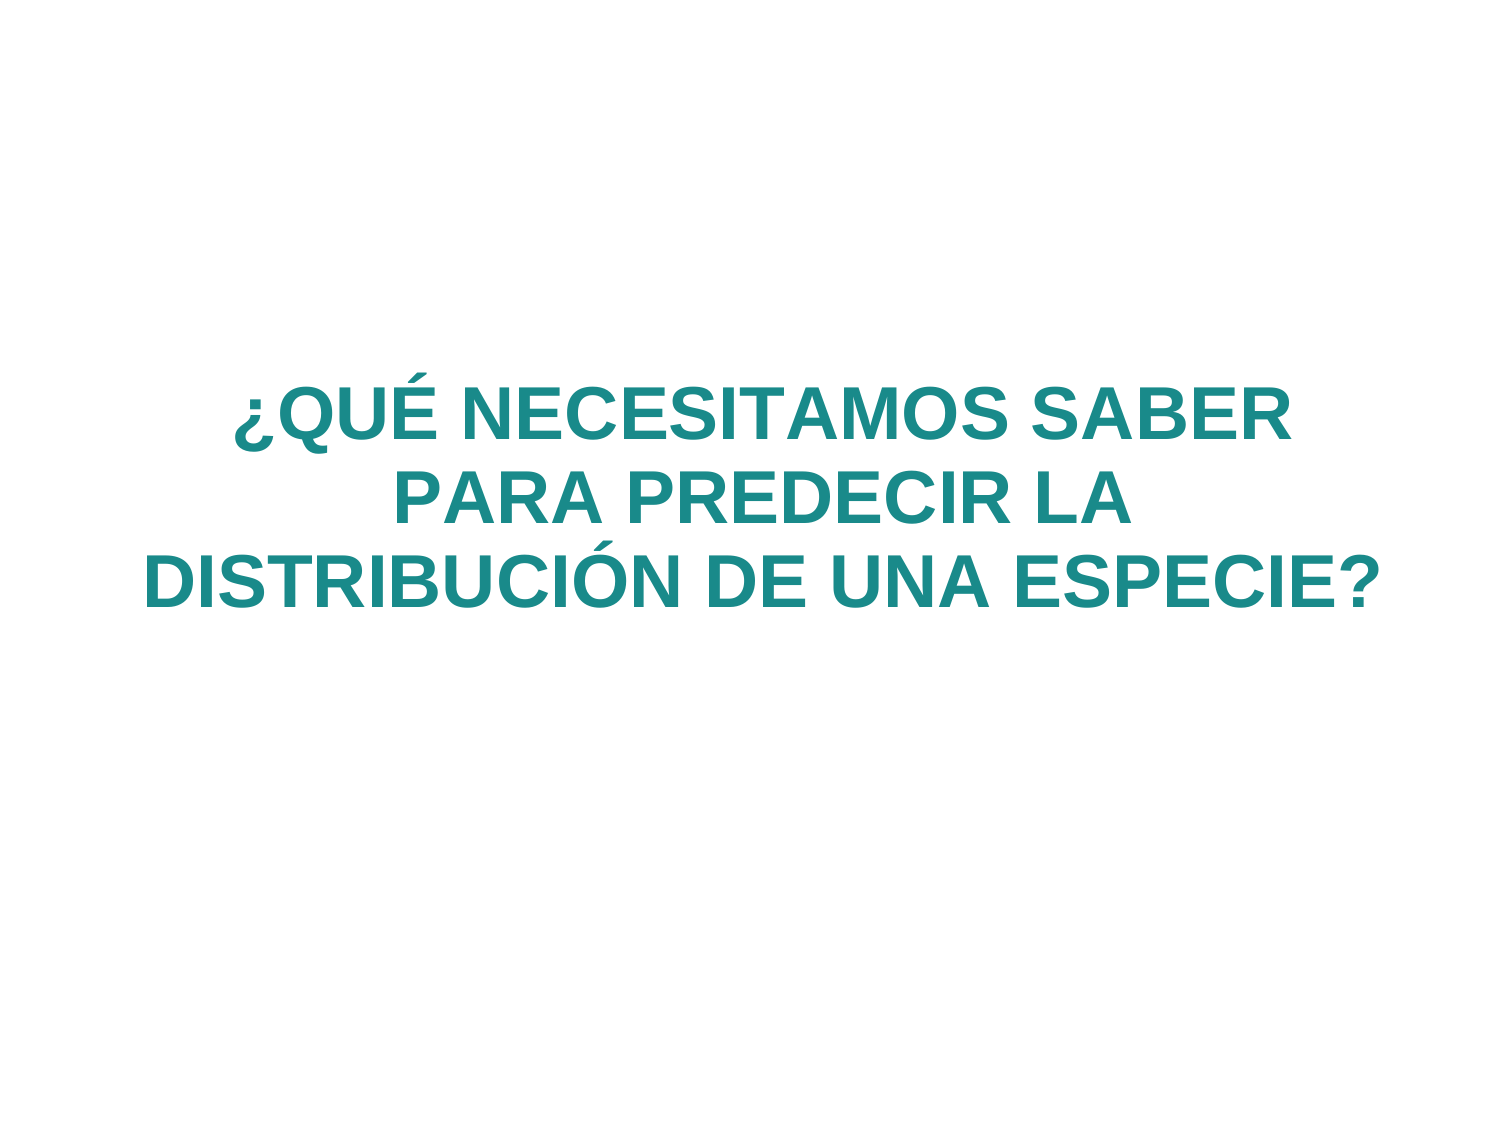

# ¿QUÉ NECESITAMOS SABER PARA PREDECIR LA DISTRIBUCIÓN DE UNA ESPECIE?